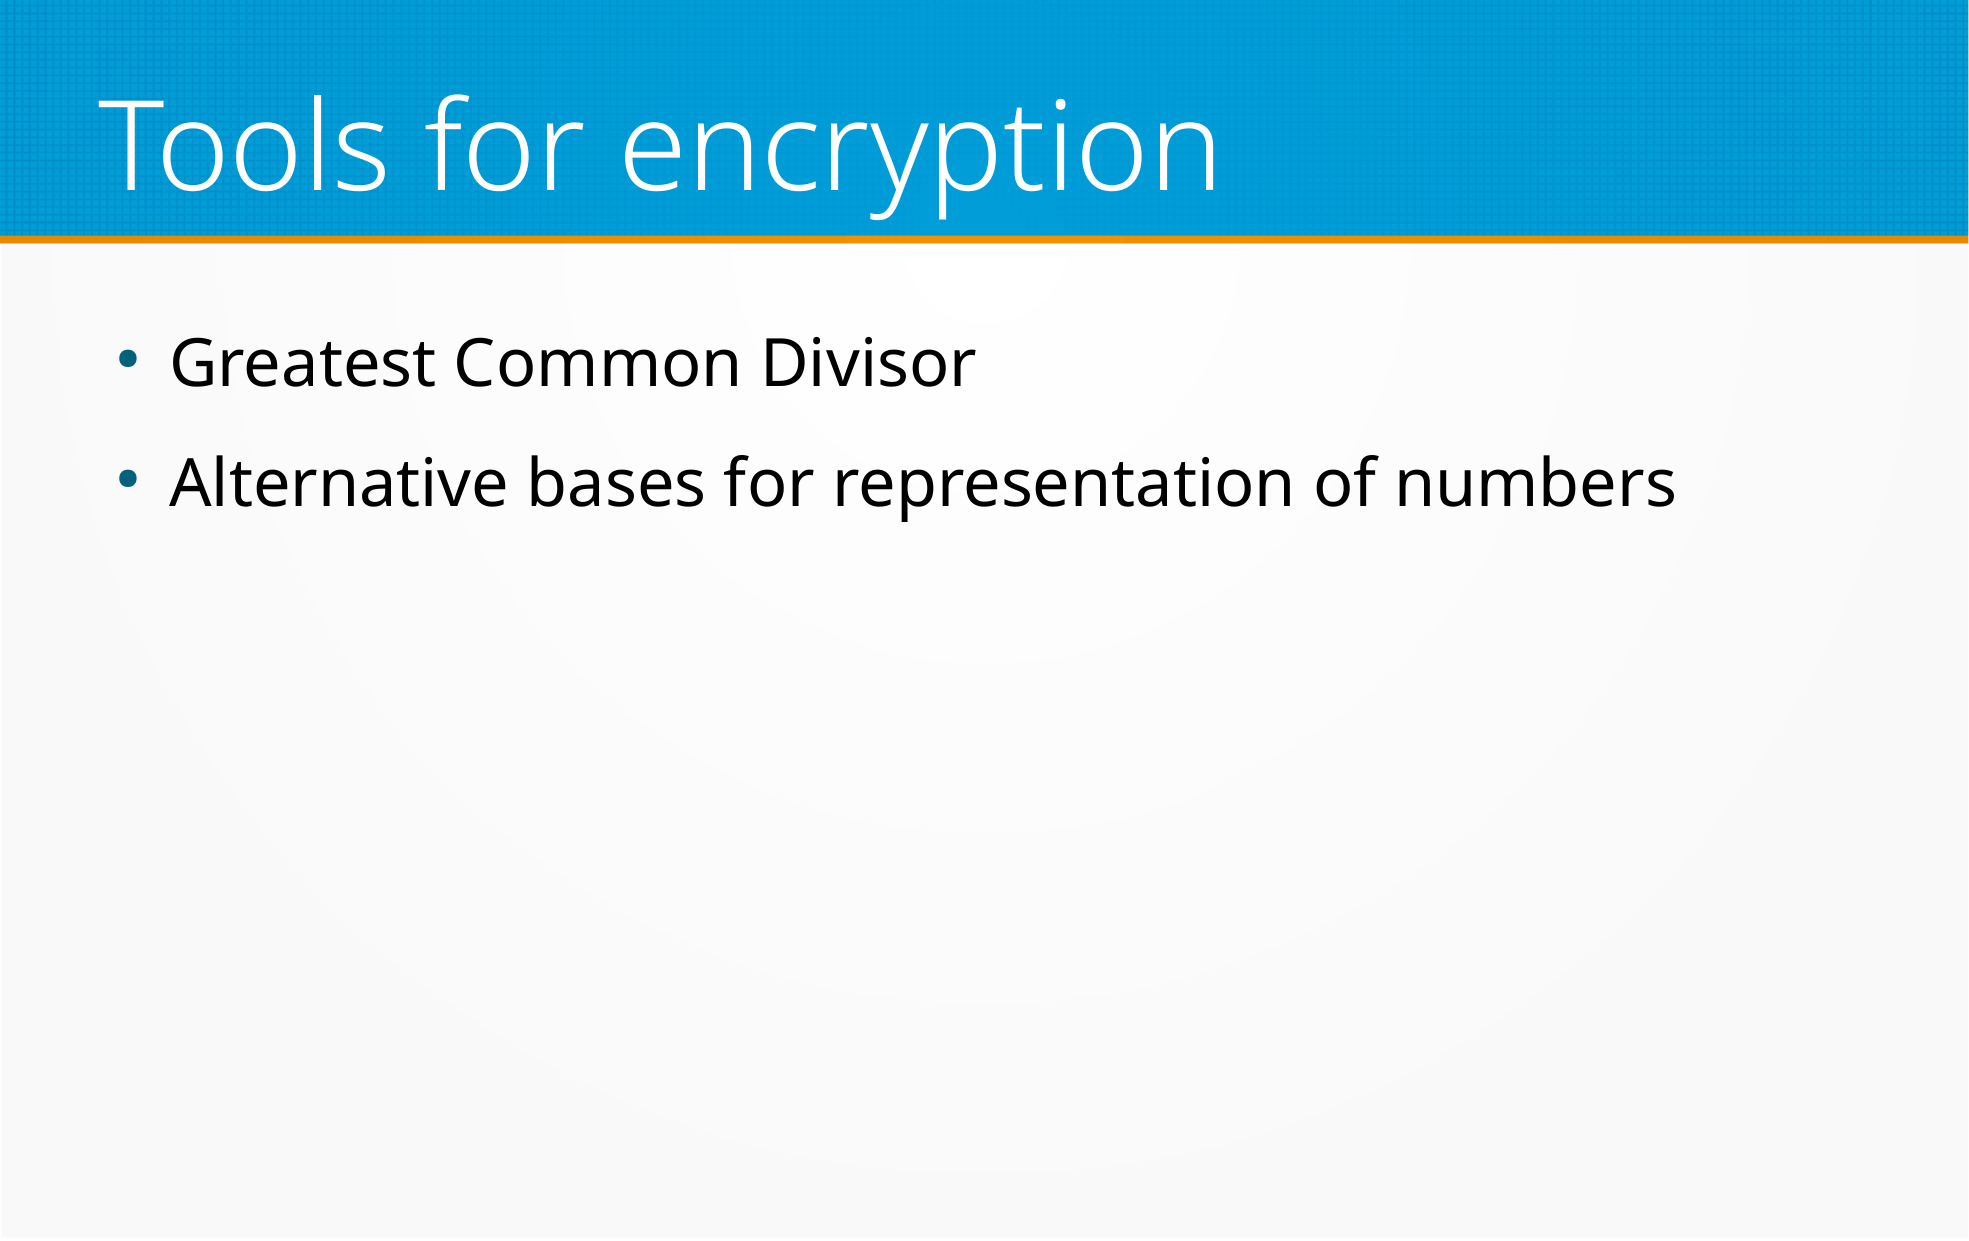

# Tools for encryption
Greatest Common Divisor
Alternative bases for representation of numbers